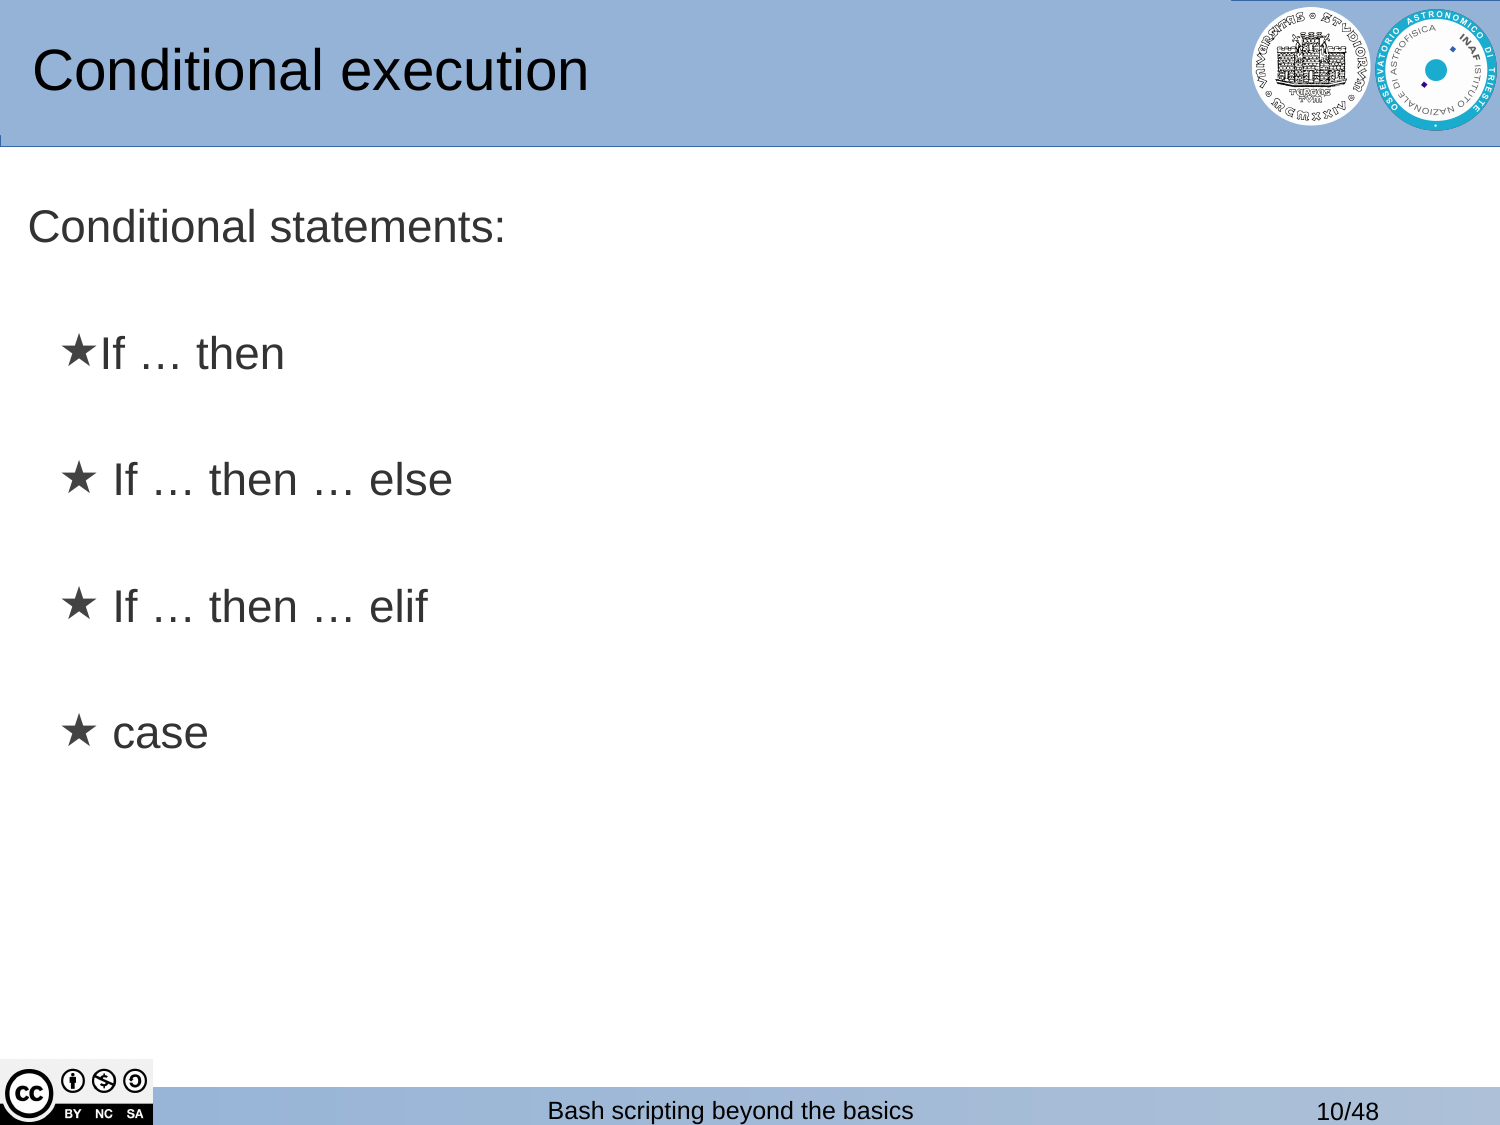

Conditional execution
# Conditional statements:
If … then
 If … then … else
 If … then … elif
 case